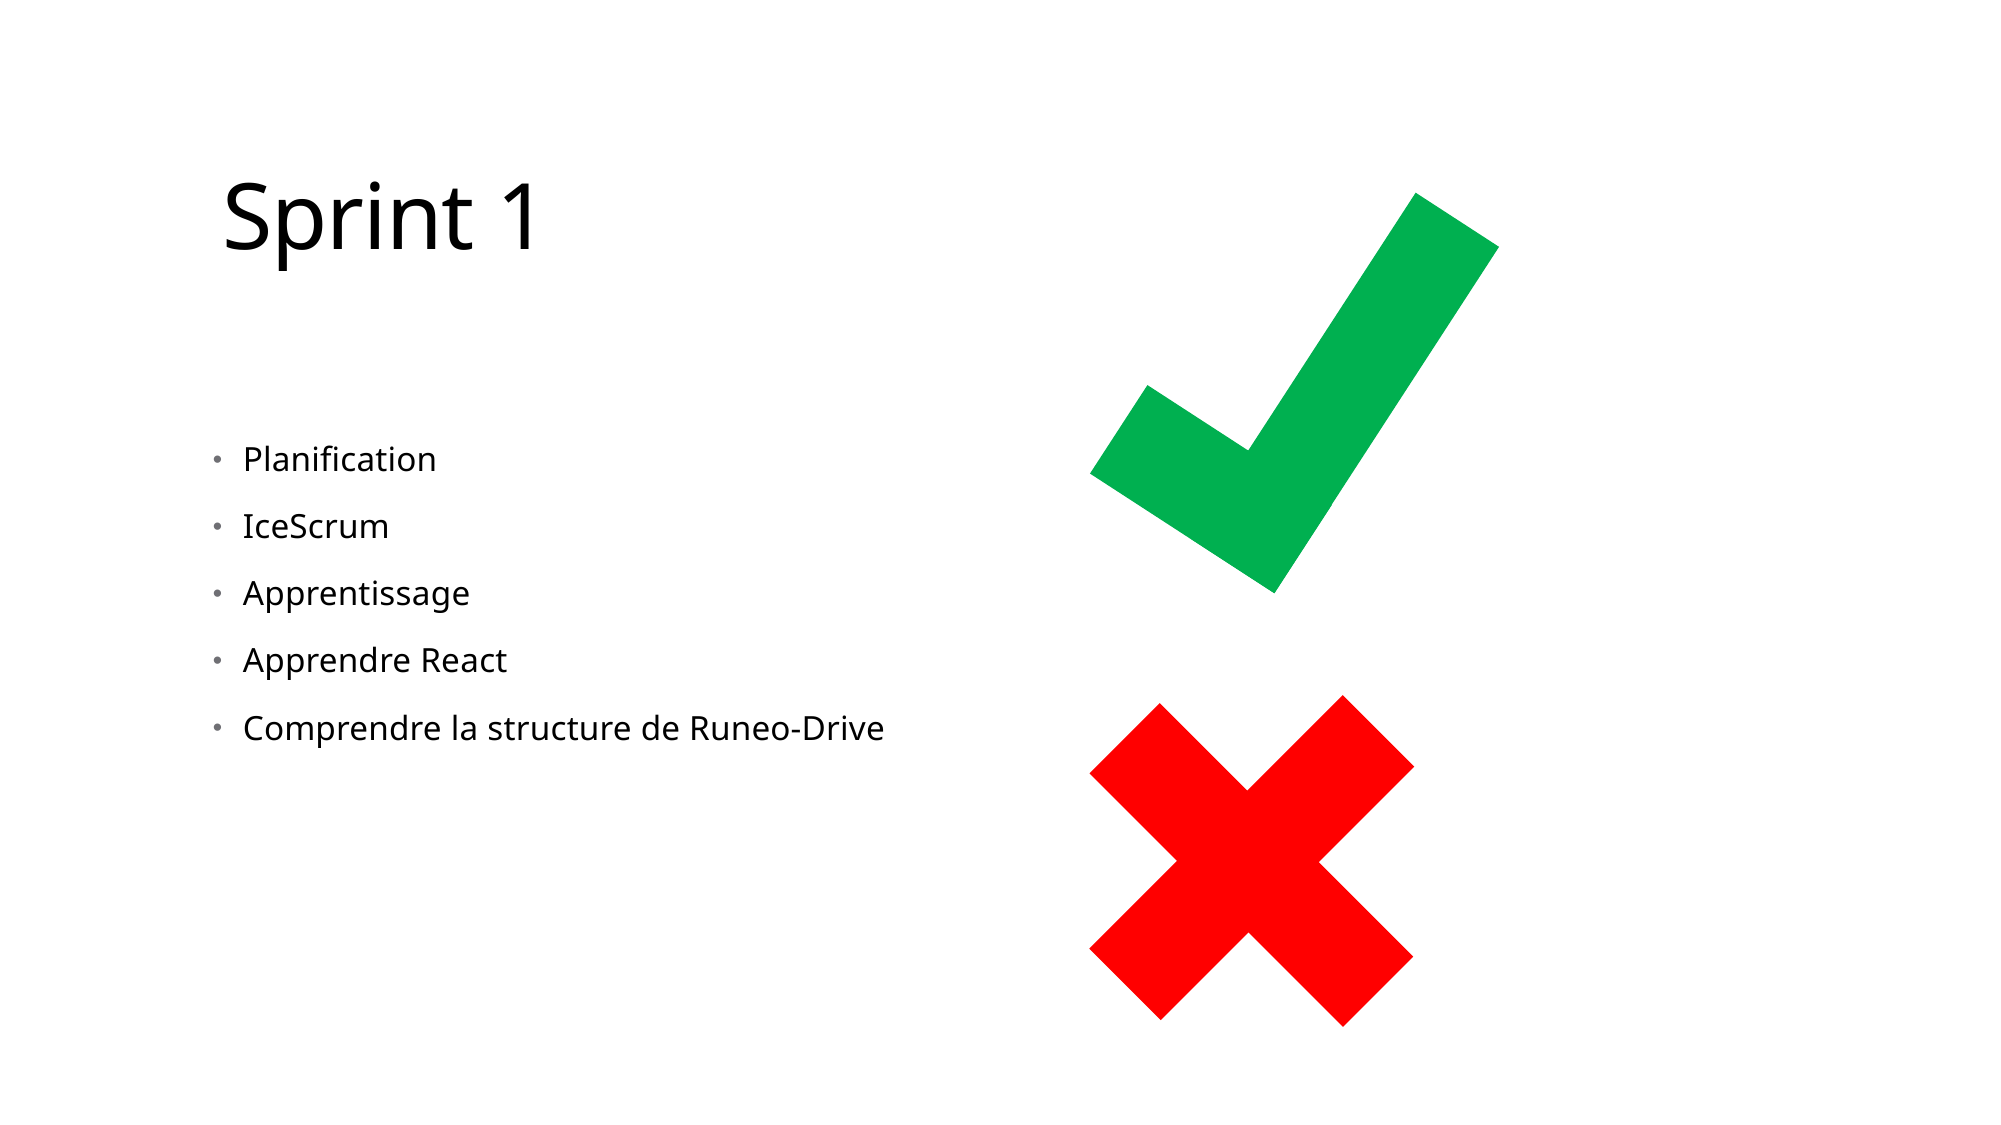

# Sprint 1
Planification
IceScrum
Apprentissage
Apprendre React
Comprendre la structure de Runeo-Drive